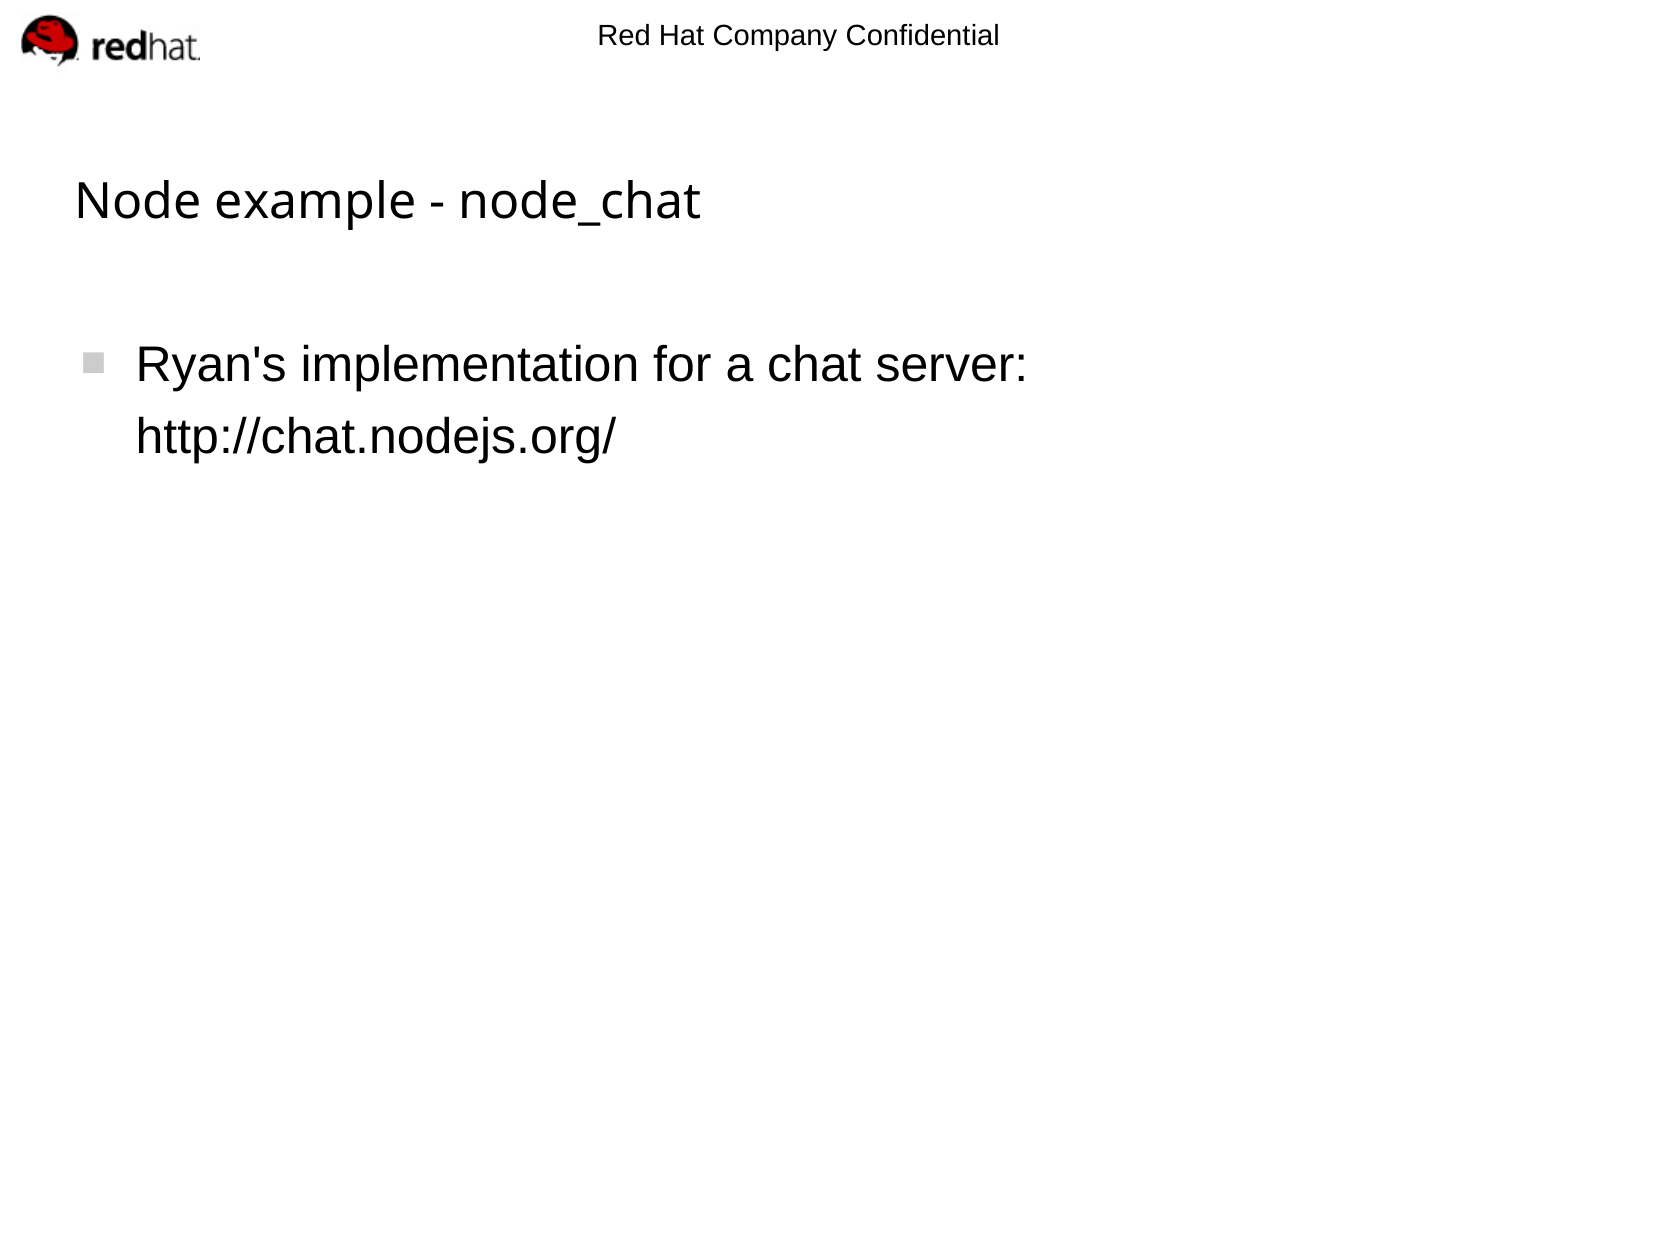

# Node example - node_chat
Ryan's implementation for a chat server:
http://chat.nodejs.org/